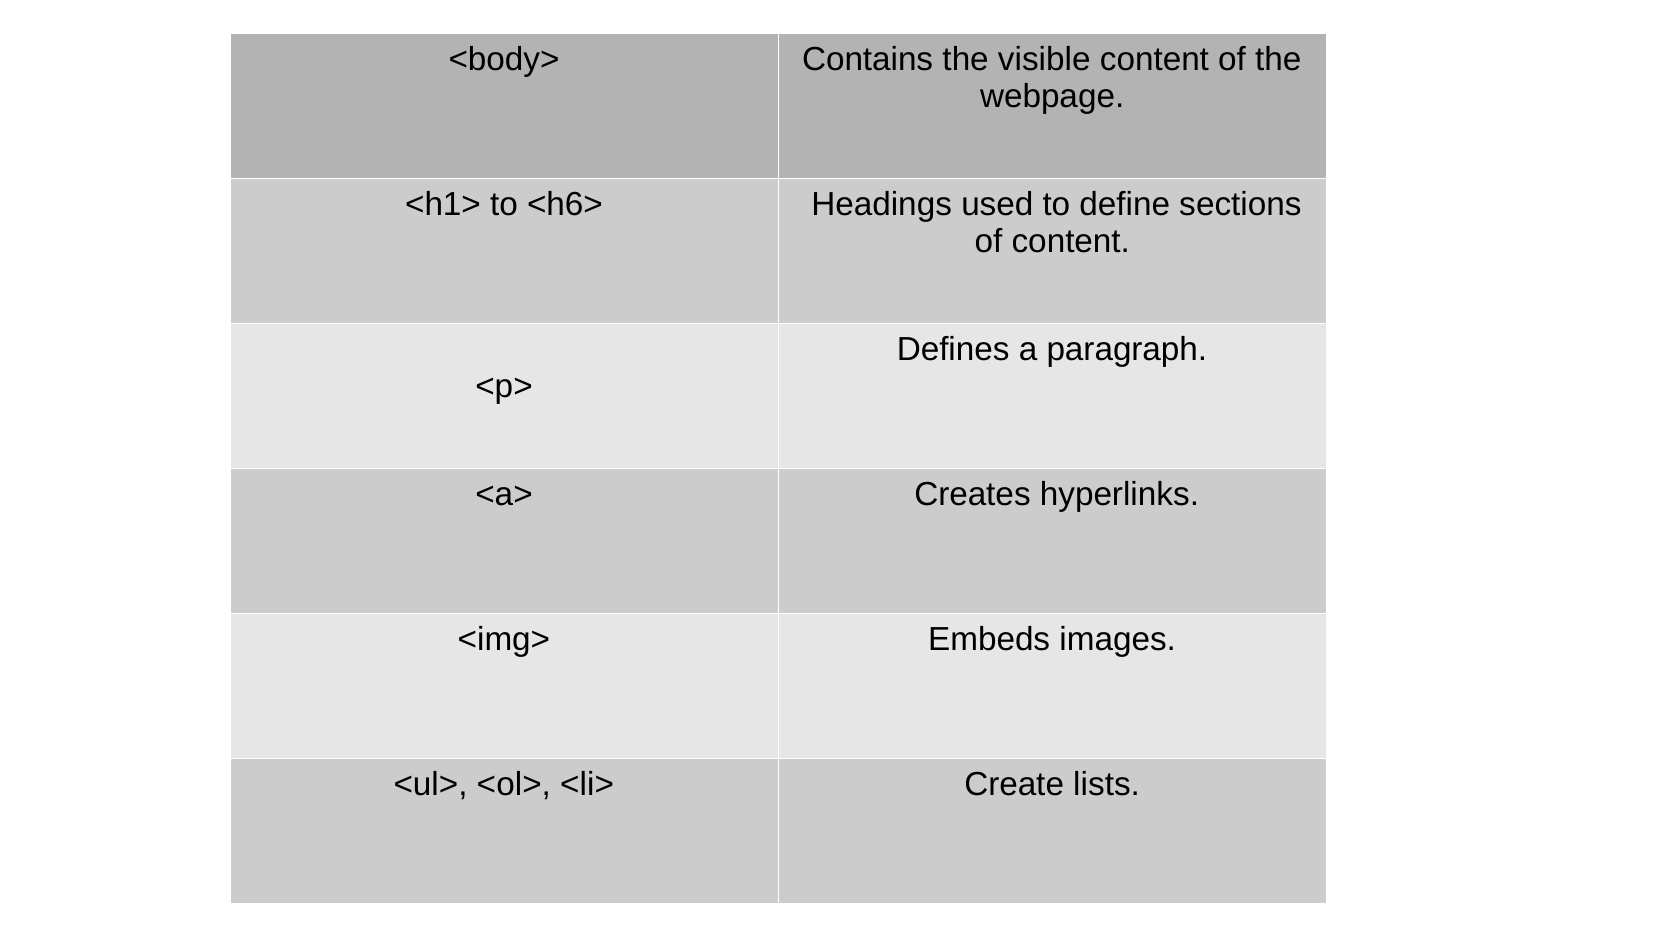

| <body> | Contains the visible content of the webpage. |
| --- | --- |
| <h1> to <h6> | Headings used to define sections of content. |
| <p> | Defines a paragraph. |
| <a> | Creates hyperlinks. |
| <img> | Embeds images. |
| <ul>, <ol>, <li> | Create lists. |